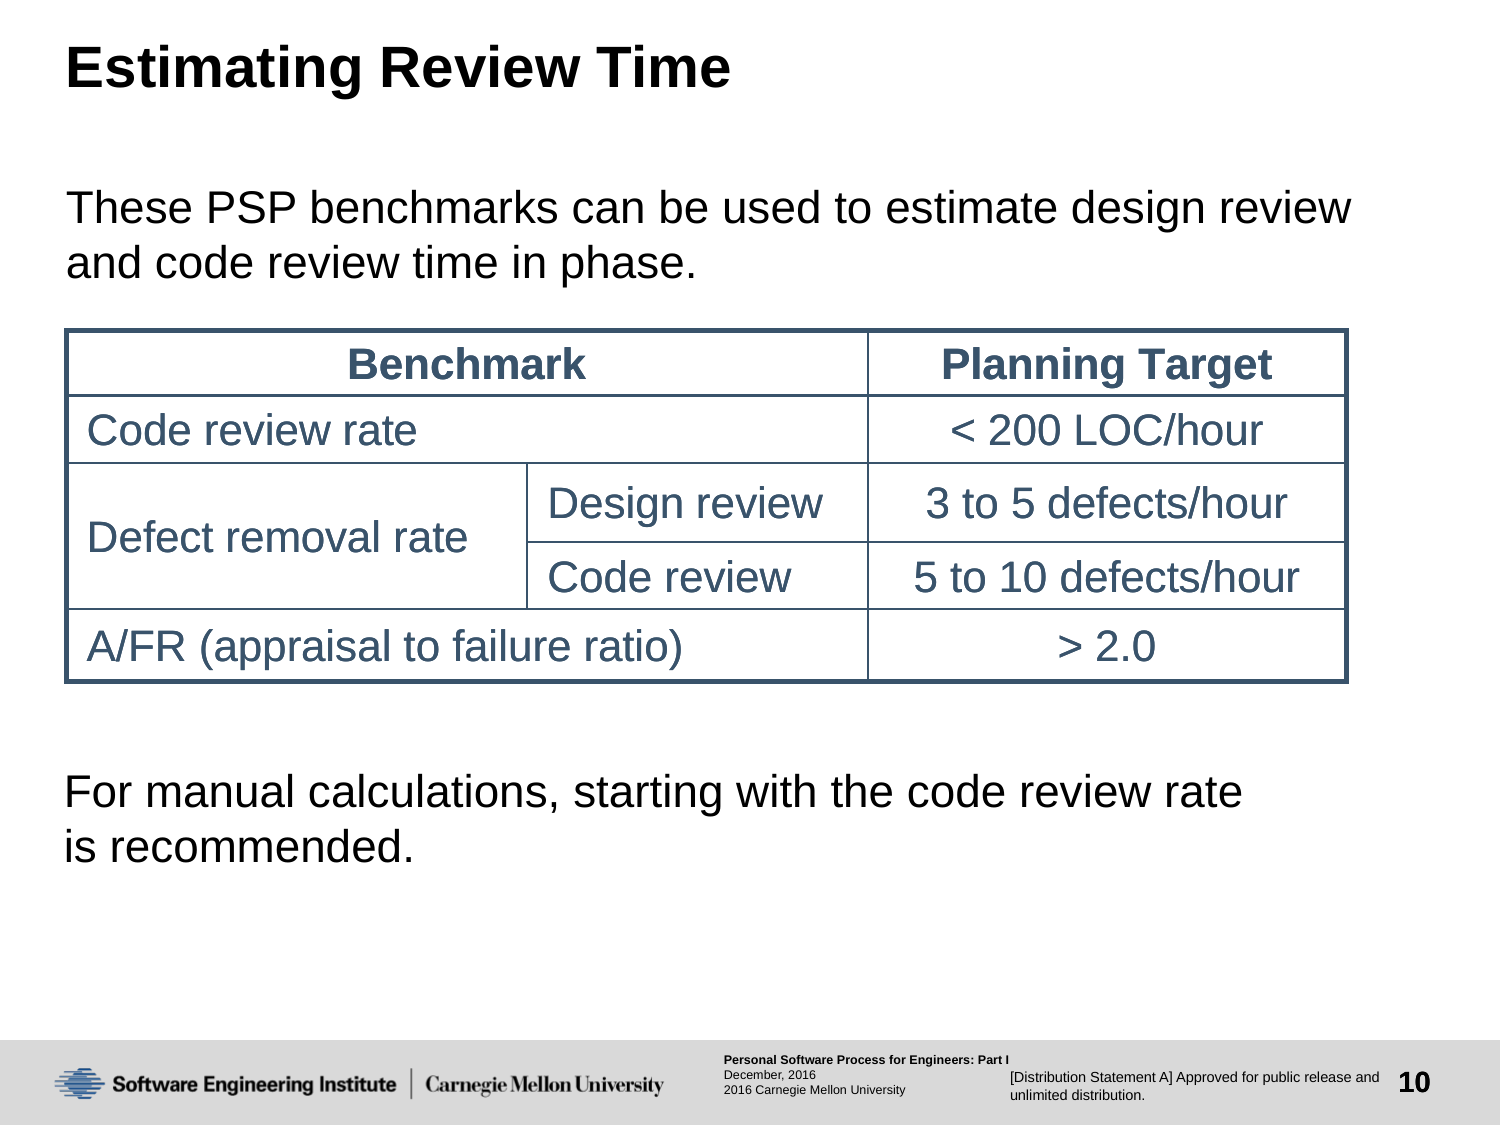

# Estimating Review Time
These PSP benchmarks can be used to estimate design review and code review time in phase.
For manual calculations, starting with the code review rate
is recommended.